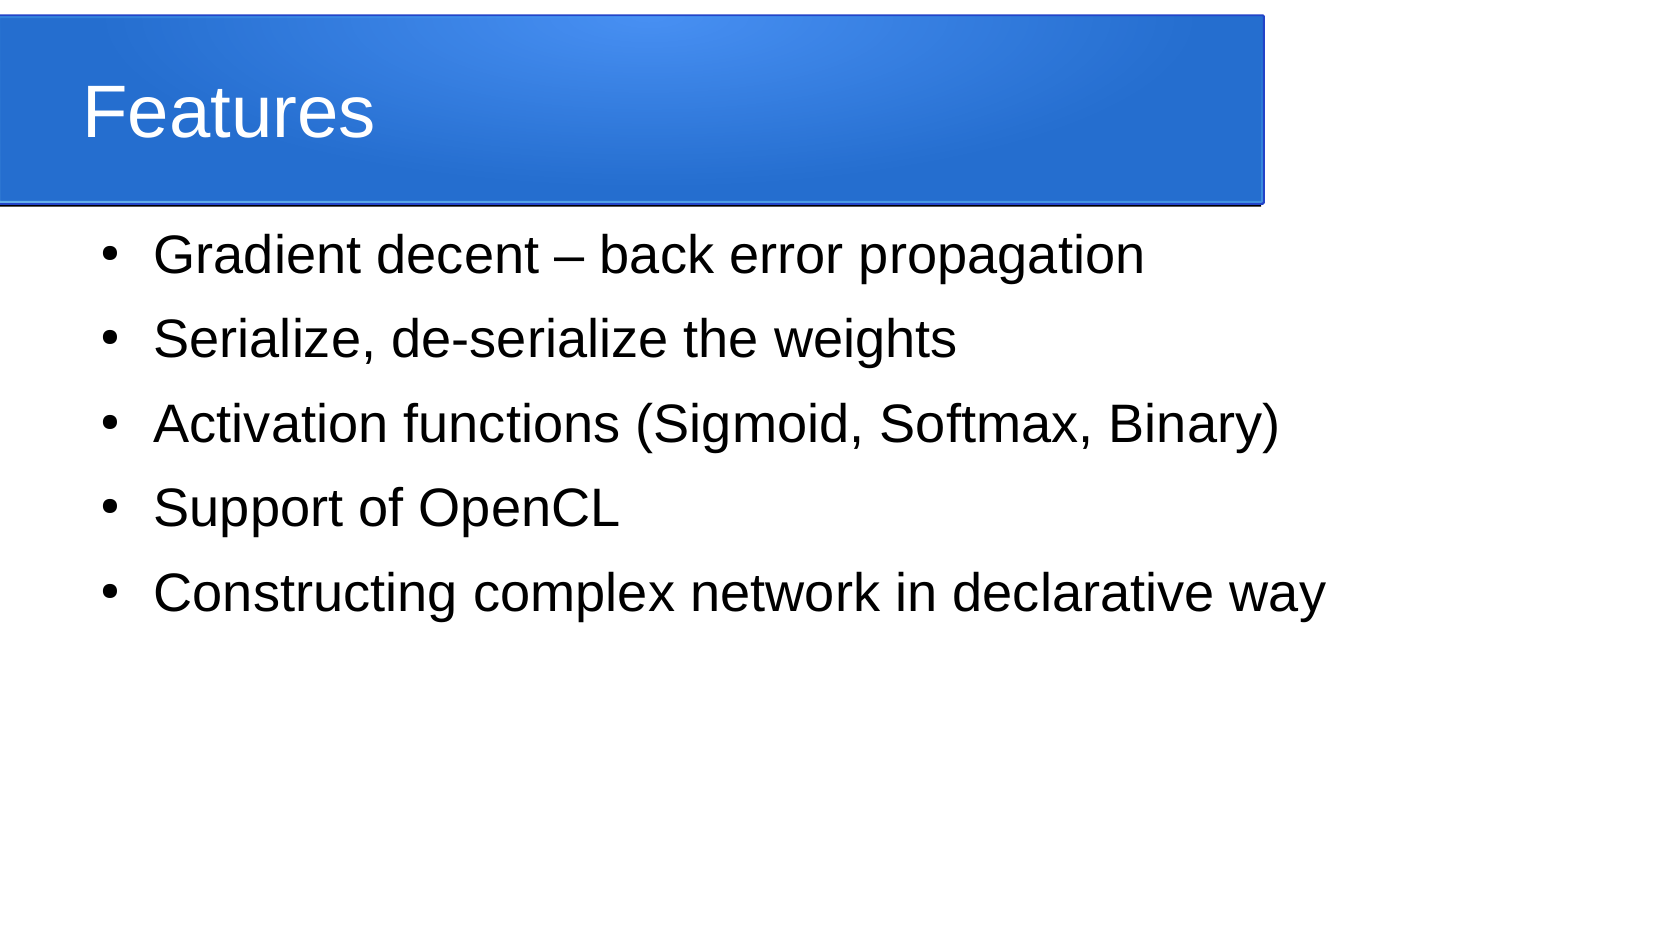

# Features
Gradient decent – back error propagation
Serialize, de-serialize the weights
Activation functions (Sigmoid, Softmax, Binary)
Support of OpenCL
Constructing complex network in declarative way